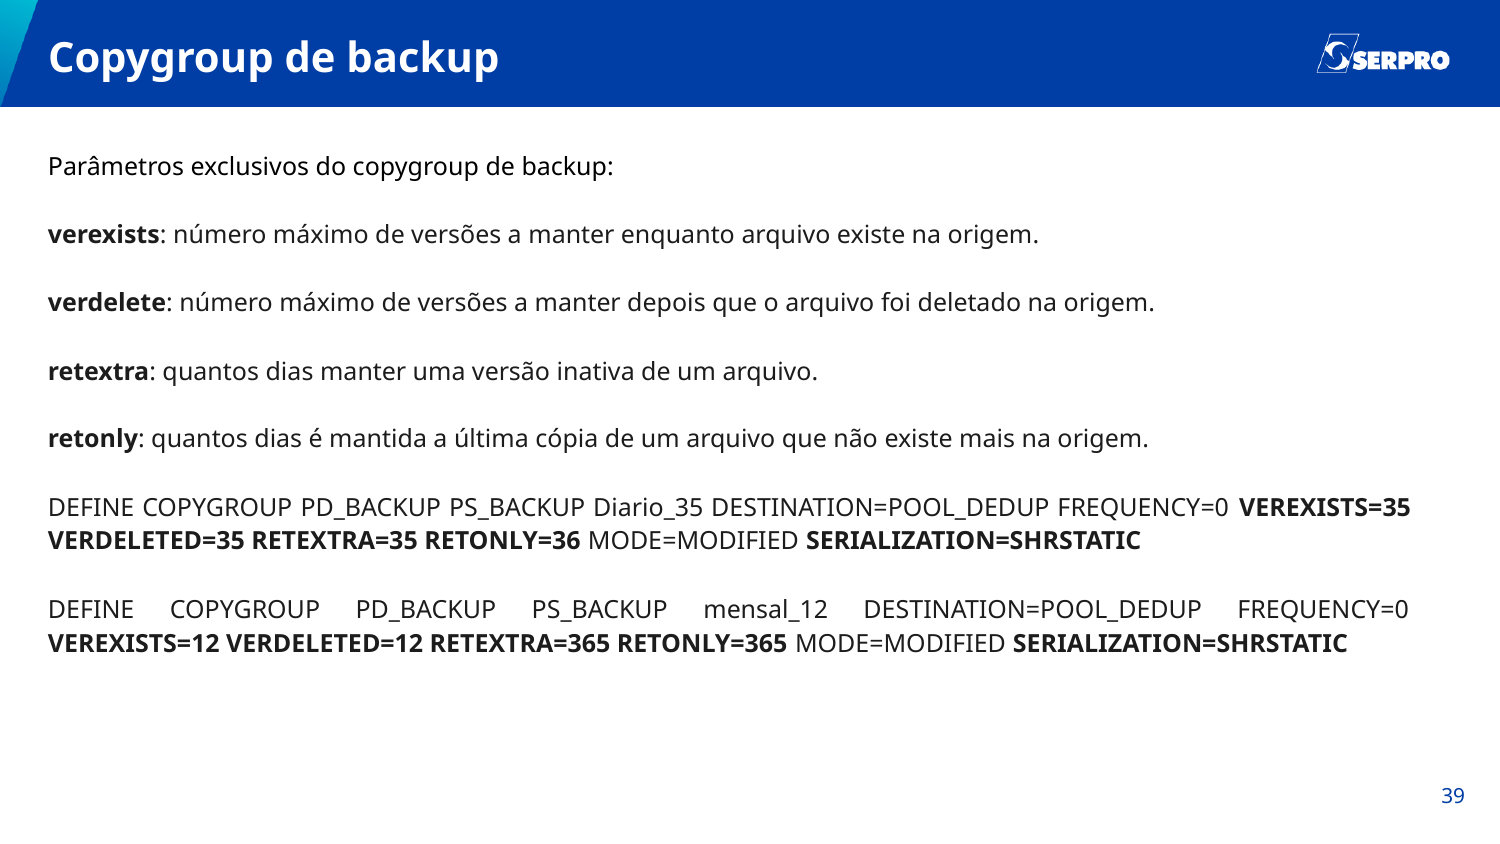

# Copygroup de backup
Parâmetros exclusivos do copygroup de backup:
verexists: número máximo de versões a manter enquanto arquivo existe na origem.
verdelete: número máximo de versões a manter depois que o arquivo foi deletado na origem.
retextra: quantos dias manter uma versão inativa de um arquivo.
retonly: quantos dias é mantida a última cópia de um arquivo que não existe mais na origem.
DEFINE COPYGROUP PD_BACKUP PS_BACKUP Diario_35 DESTINATION=POOL_DEDUP FREQUENCY=0 VEREXISTS=35 VERDELETED=35 RETEXTRA=35 RETONLY=36 MODE=MODIFIED SERIALIZATION=SHRSTATIC
DEFINE COPYGROUP PD_BACKUP PS_BACKUP mensal_12 DESTINATION=POOL_DEDUP FREQUENCY=0 VEREXISTS=12 VERDELETED=12 RETEXTRA=365 RETONLY=365 MODE=MODIFIED SERIALIZATION=SHRSTATIC